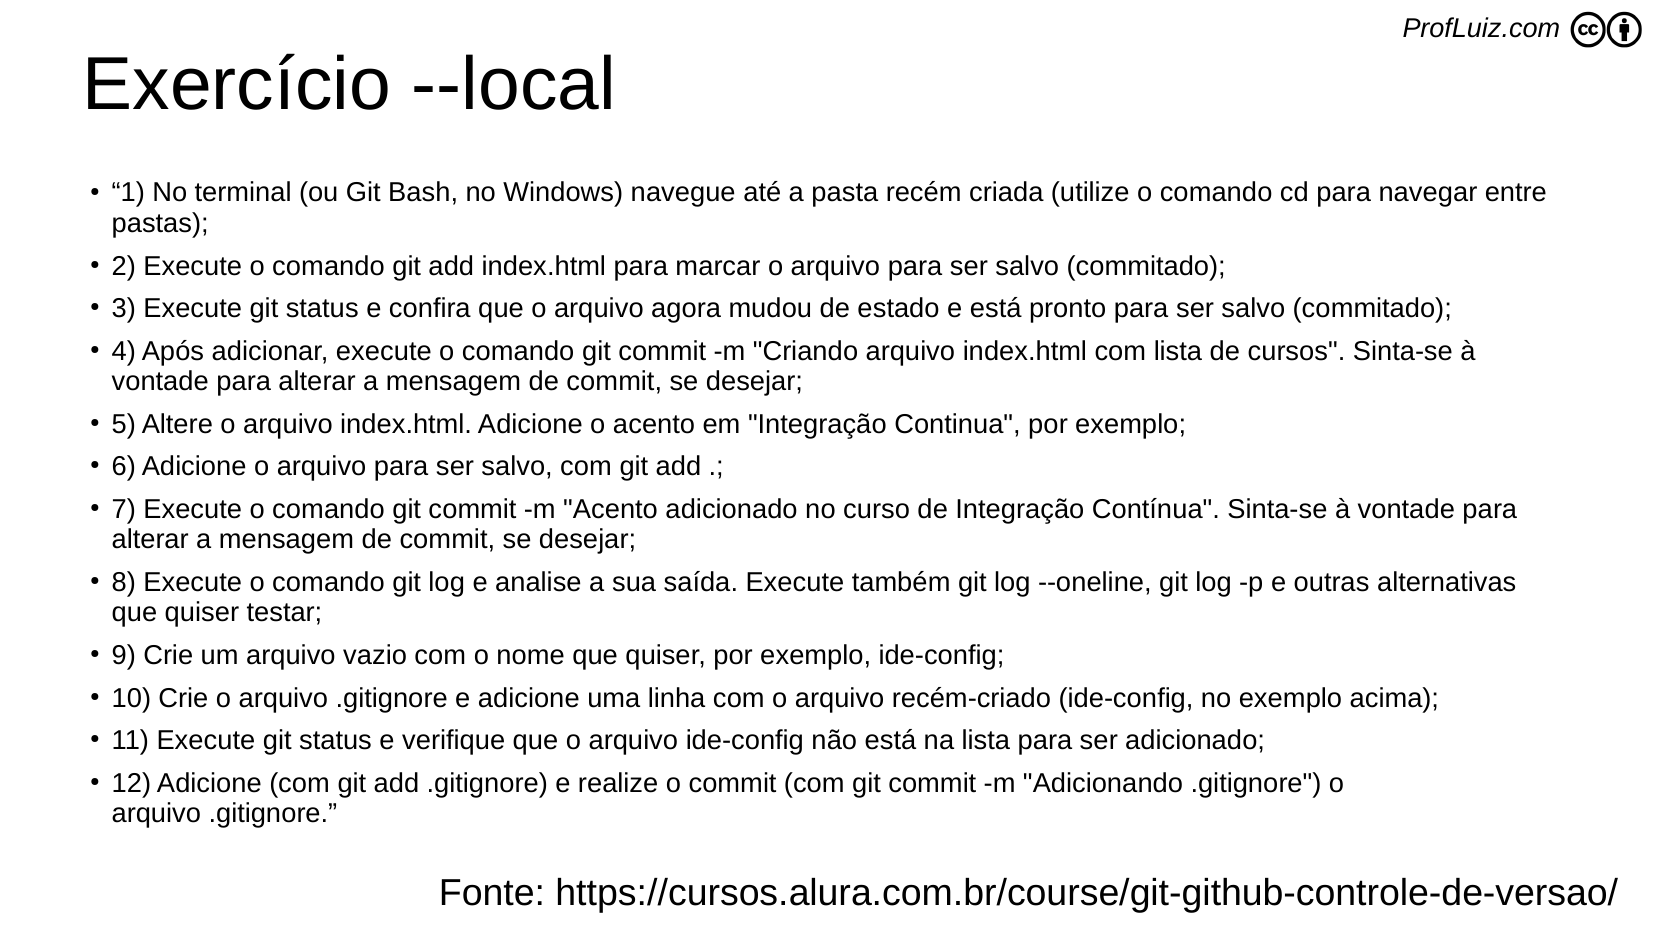

# Exercício --local
“1) No terminal (ou Git Bash, no Windows) navegue até a pasta recém criada (utilize o comando cd para navegar entre pastas);
2) Execute o comando git add index.html para marcar o arquivo para ser salvo (commitado);
3) Execute git status e confira que o arquivo agora mudou de estado e está pronto para ser salvo (commitado);
4) Após adicionar, execute o comando git commit -m "Criando arquivo index.html com lista de cursos". Sinta-se à vontade para alterar a mensagem de commit, se desejar;
5) Altere o arquivo index.html. Adicione o acento em "Integração Continua", por exemplo;
6) Adicione o arquivo para ser salvo, com git add .;
7) Execute o comando git commit -m "Acento adicionado no curso de Integração Contínua". Sinta-se à vontade para alterar a mensagem de commit, se desejar;
8) Execute o comando git log e analise a sua saída. Execute também git log --oneline, git log -p e outras alternativas que quiser testar;
9) Crie um arquivo vazio com o nome que quiser, por exemplo, ide-config;
10) Crie o arquivo .gitignore e adicione uma linha com o arquivo recém-criado (ide-config, no exemplo acima);
11) Execute git status e verifique que o arquivo ide-config não está na lista para ser adicionado;
12) Adicione (com git add .gitignore) e realize o commit (com git commit -m "Adicionando .gitignore") o arquivo .gitignore.”
Fonte: https://cursos.alura.com.br/course/git-github-controle-de-versao/